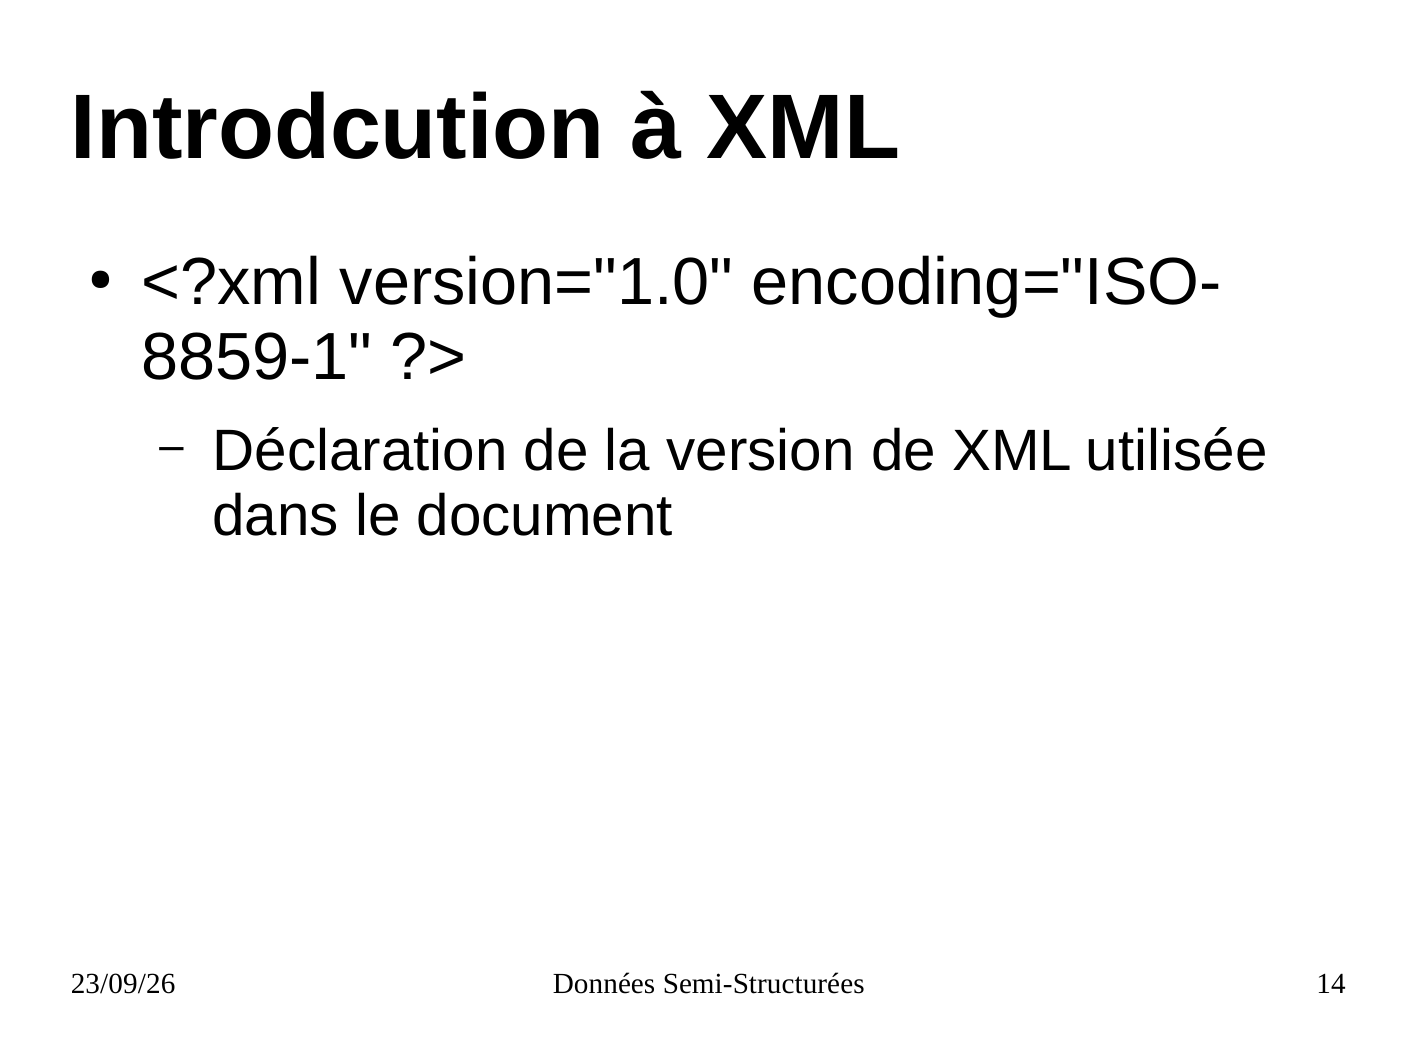

# Introdcution à XML
<?xml version="1.0" encoding="ISO-8859-1" ?>
Déclaration de la version de XML utilisée dans le document
Données Semi-Structurées
14